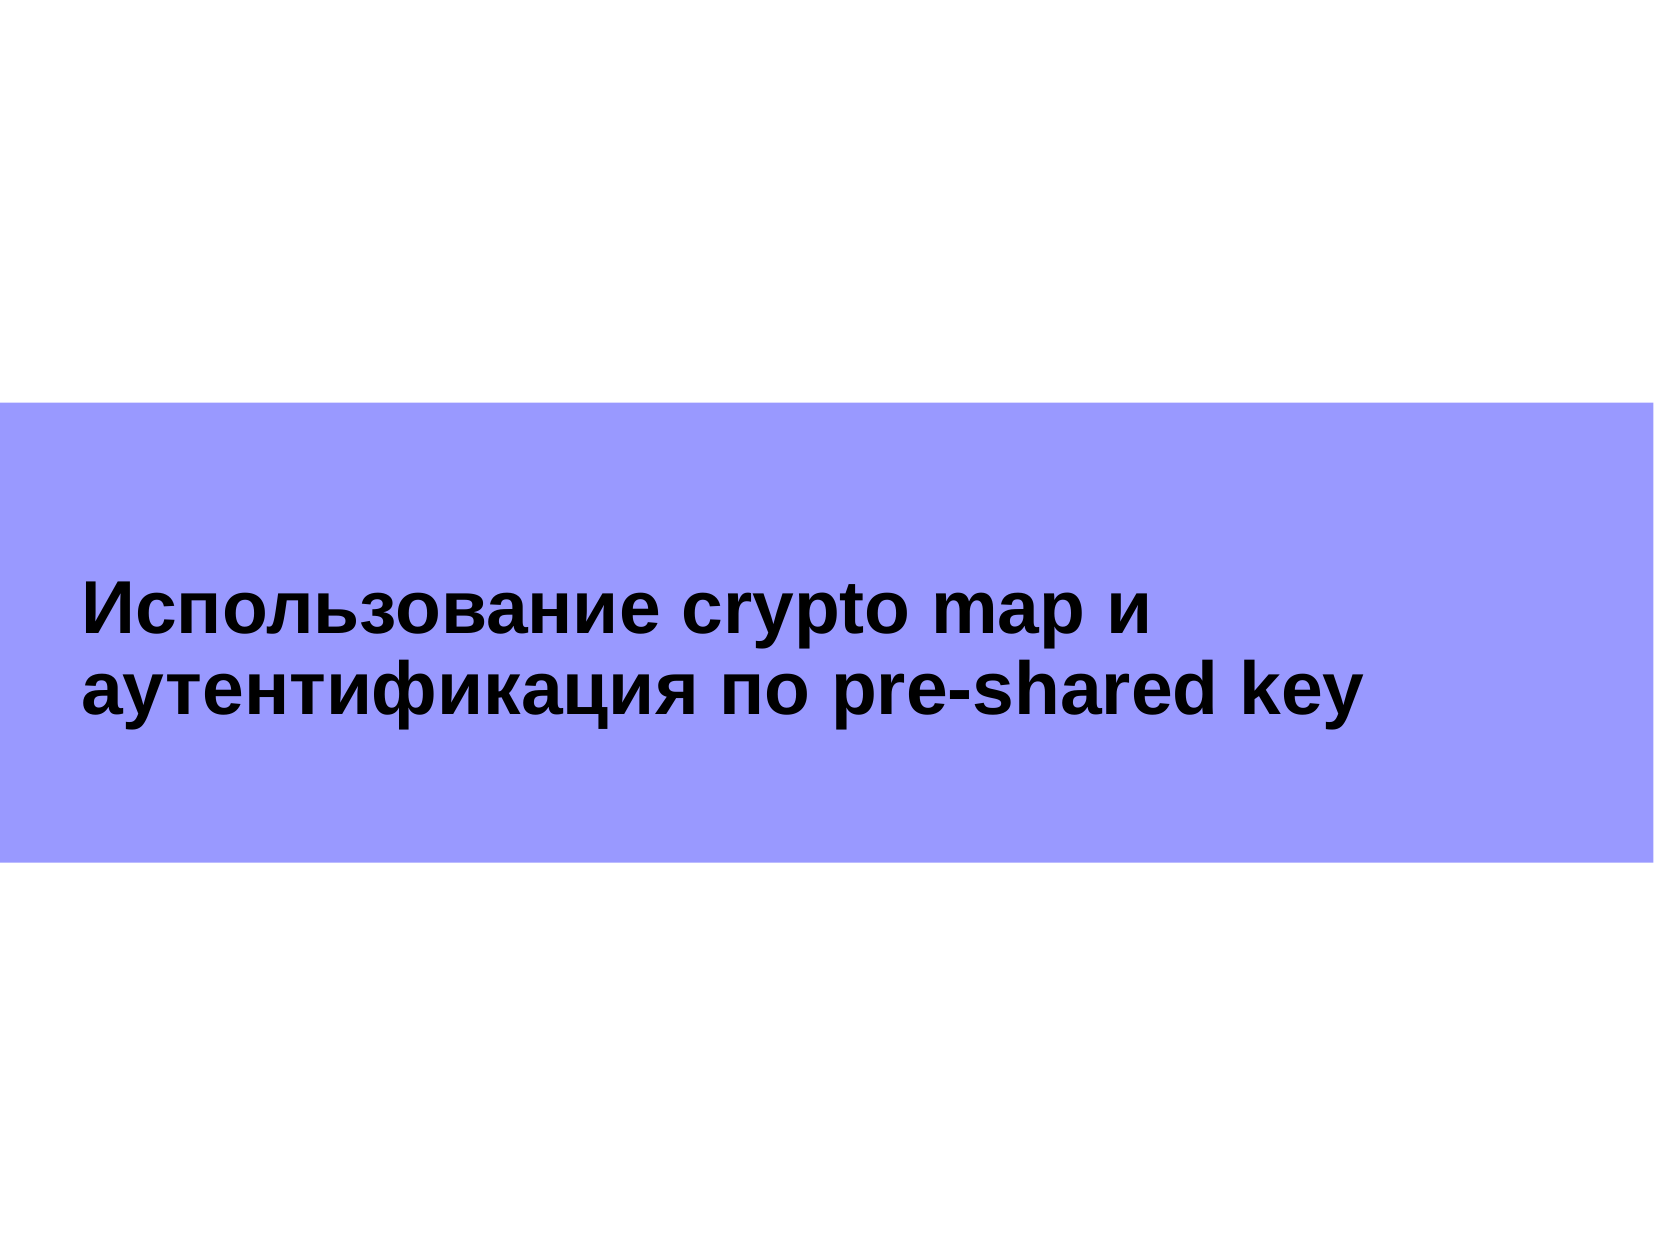

Использование crypto map и аутентификация по pre-shared key